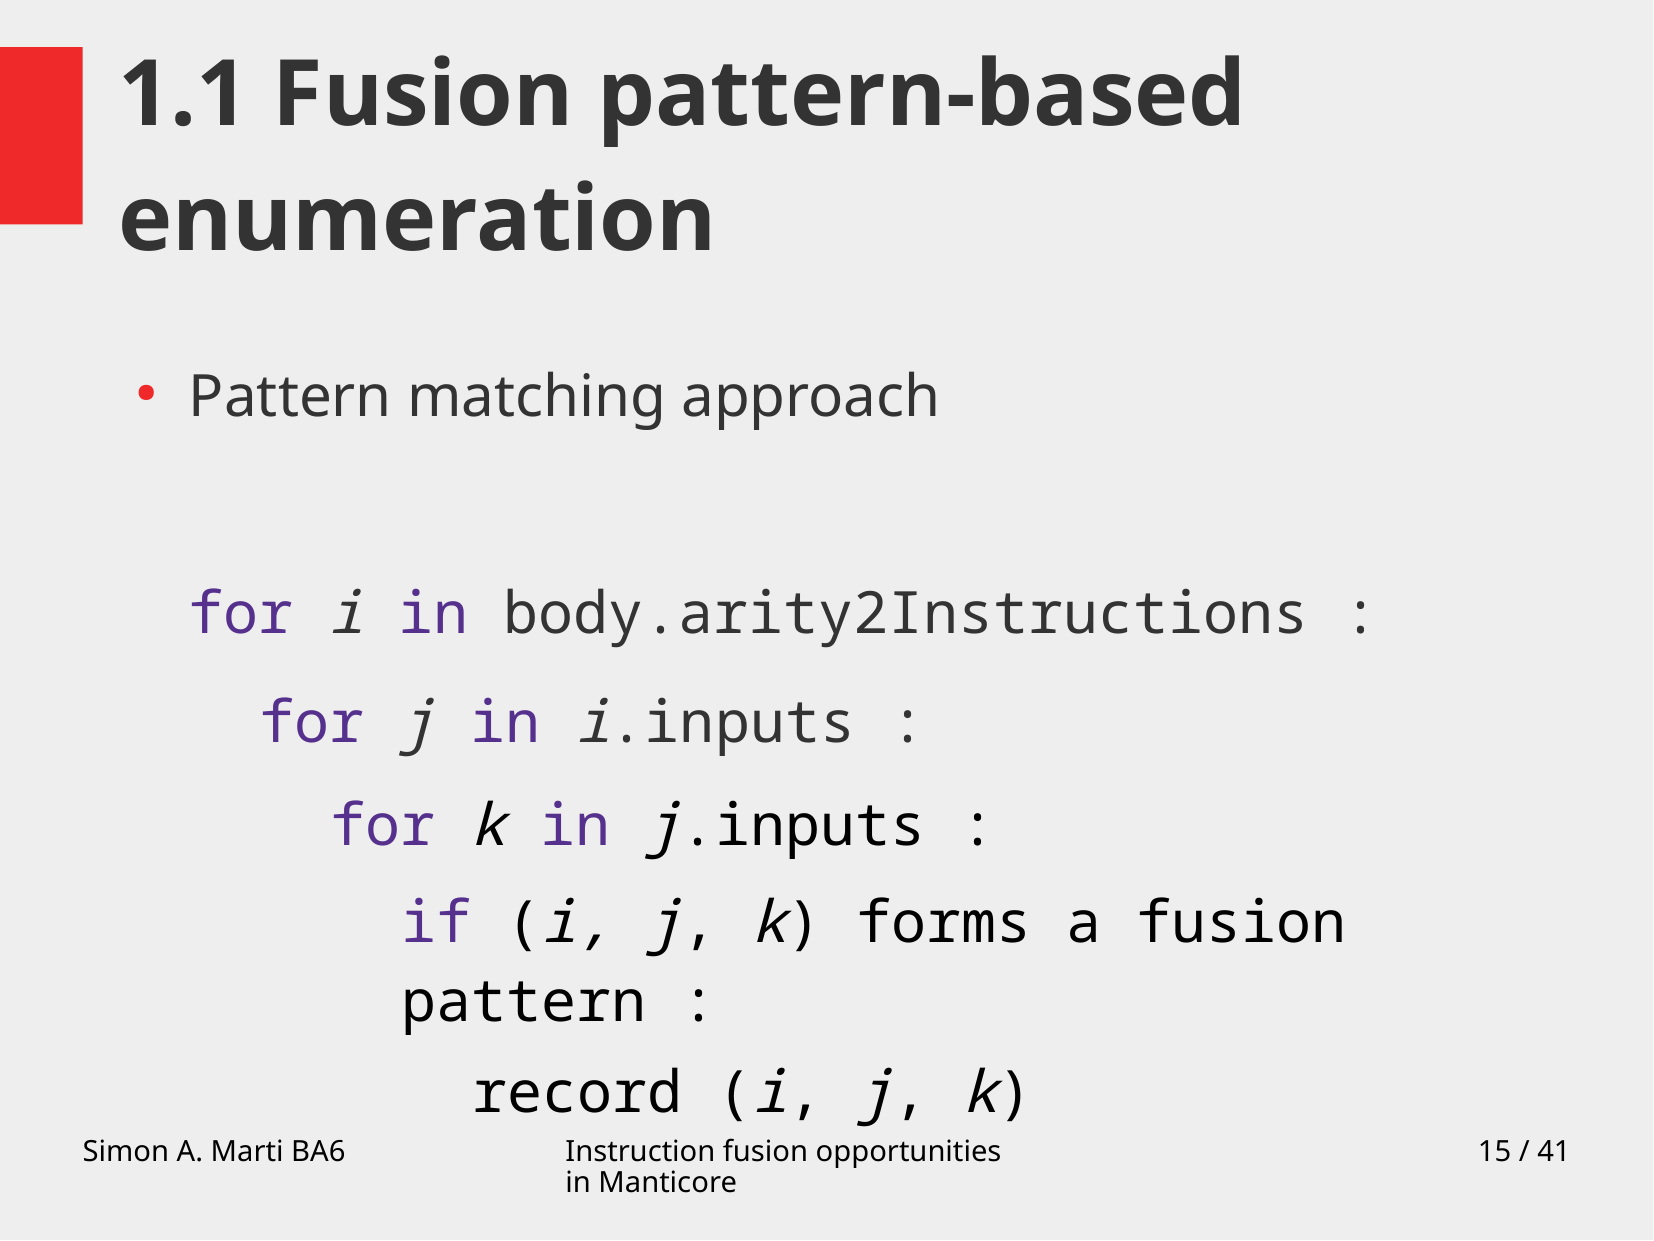

# 1.1 Fusion pattern-based enumeration
Pattern matching approach
for i in body.arity2Instructions :
for j in i.inputs :
for k in j.inputs :
if (i, j, k) forms a fusion pattern :
record (i, j, k)
Simon A. Marti BA6
Instruction fusion opportunities in Manticore
15